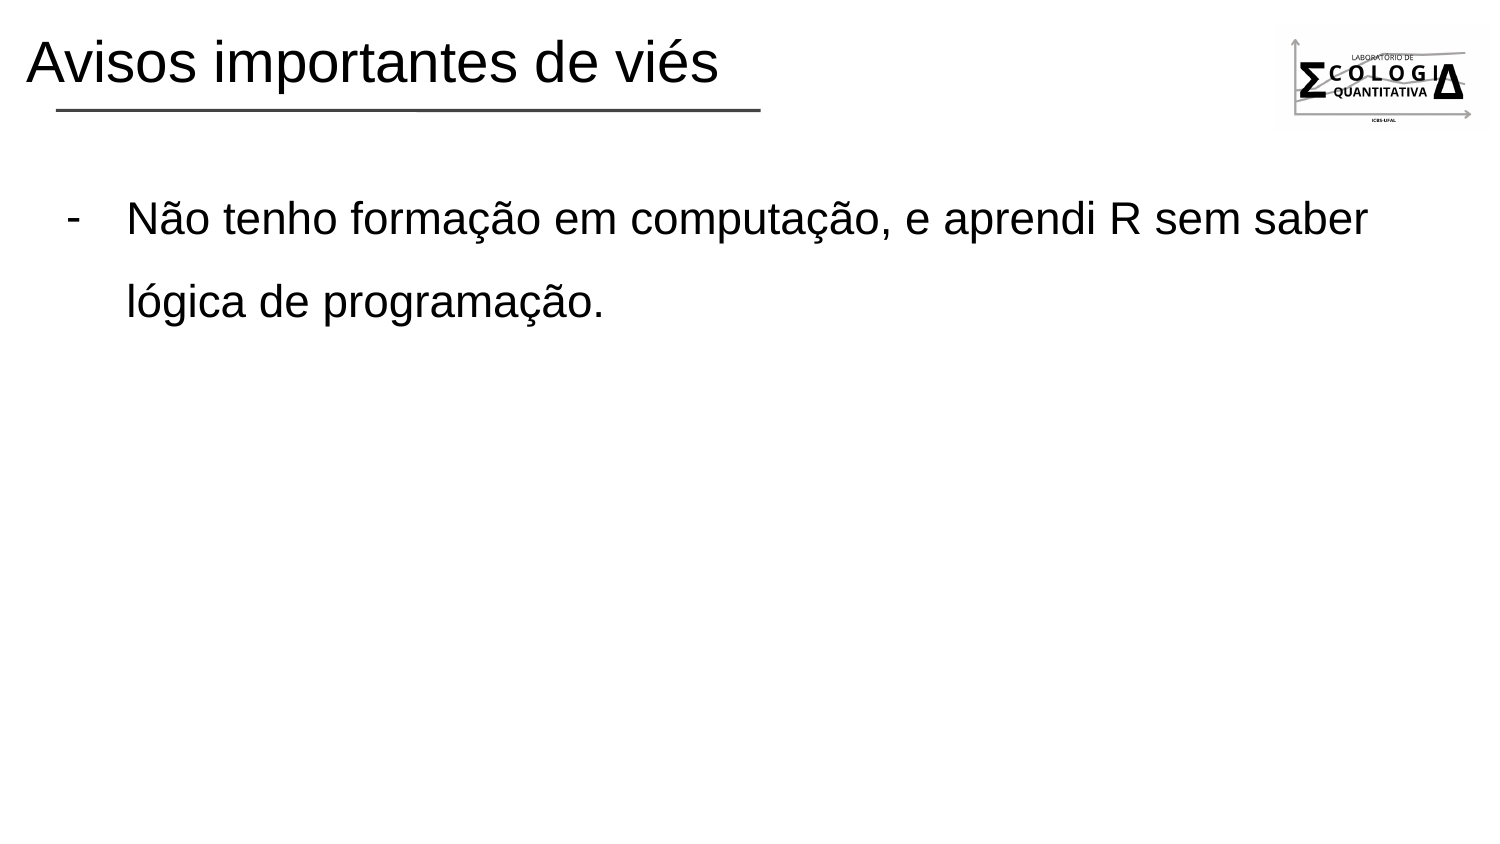

Avisos importantes de viés
Não tenho formação em computação, e aprendi R sem saber lógica de programação.